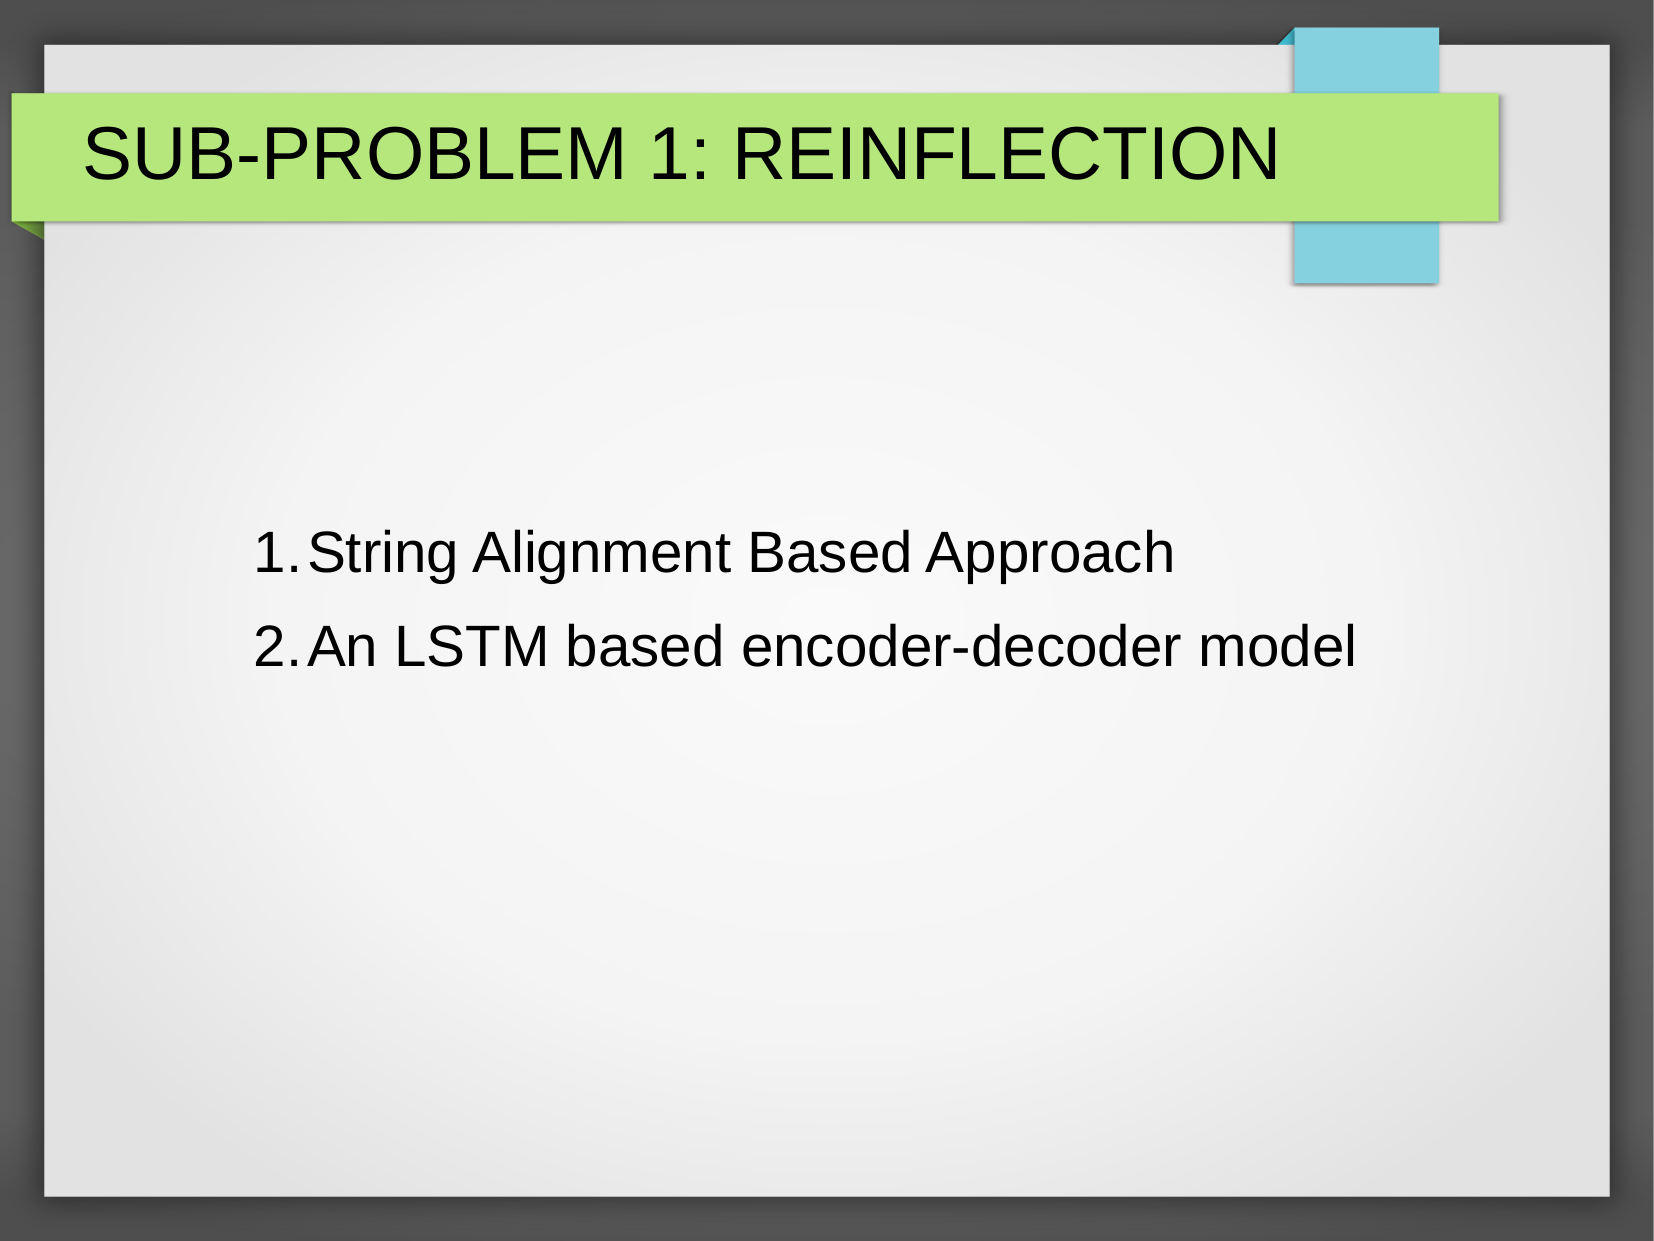

# SUB-PROBLEM 1: REINFLECTION
String Alignment Based Approach
An LSTM based encoder-decoder model